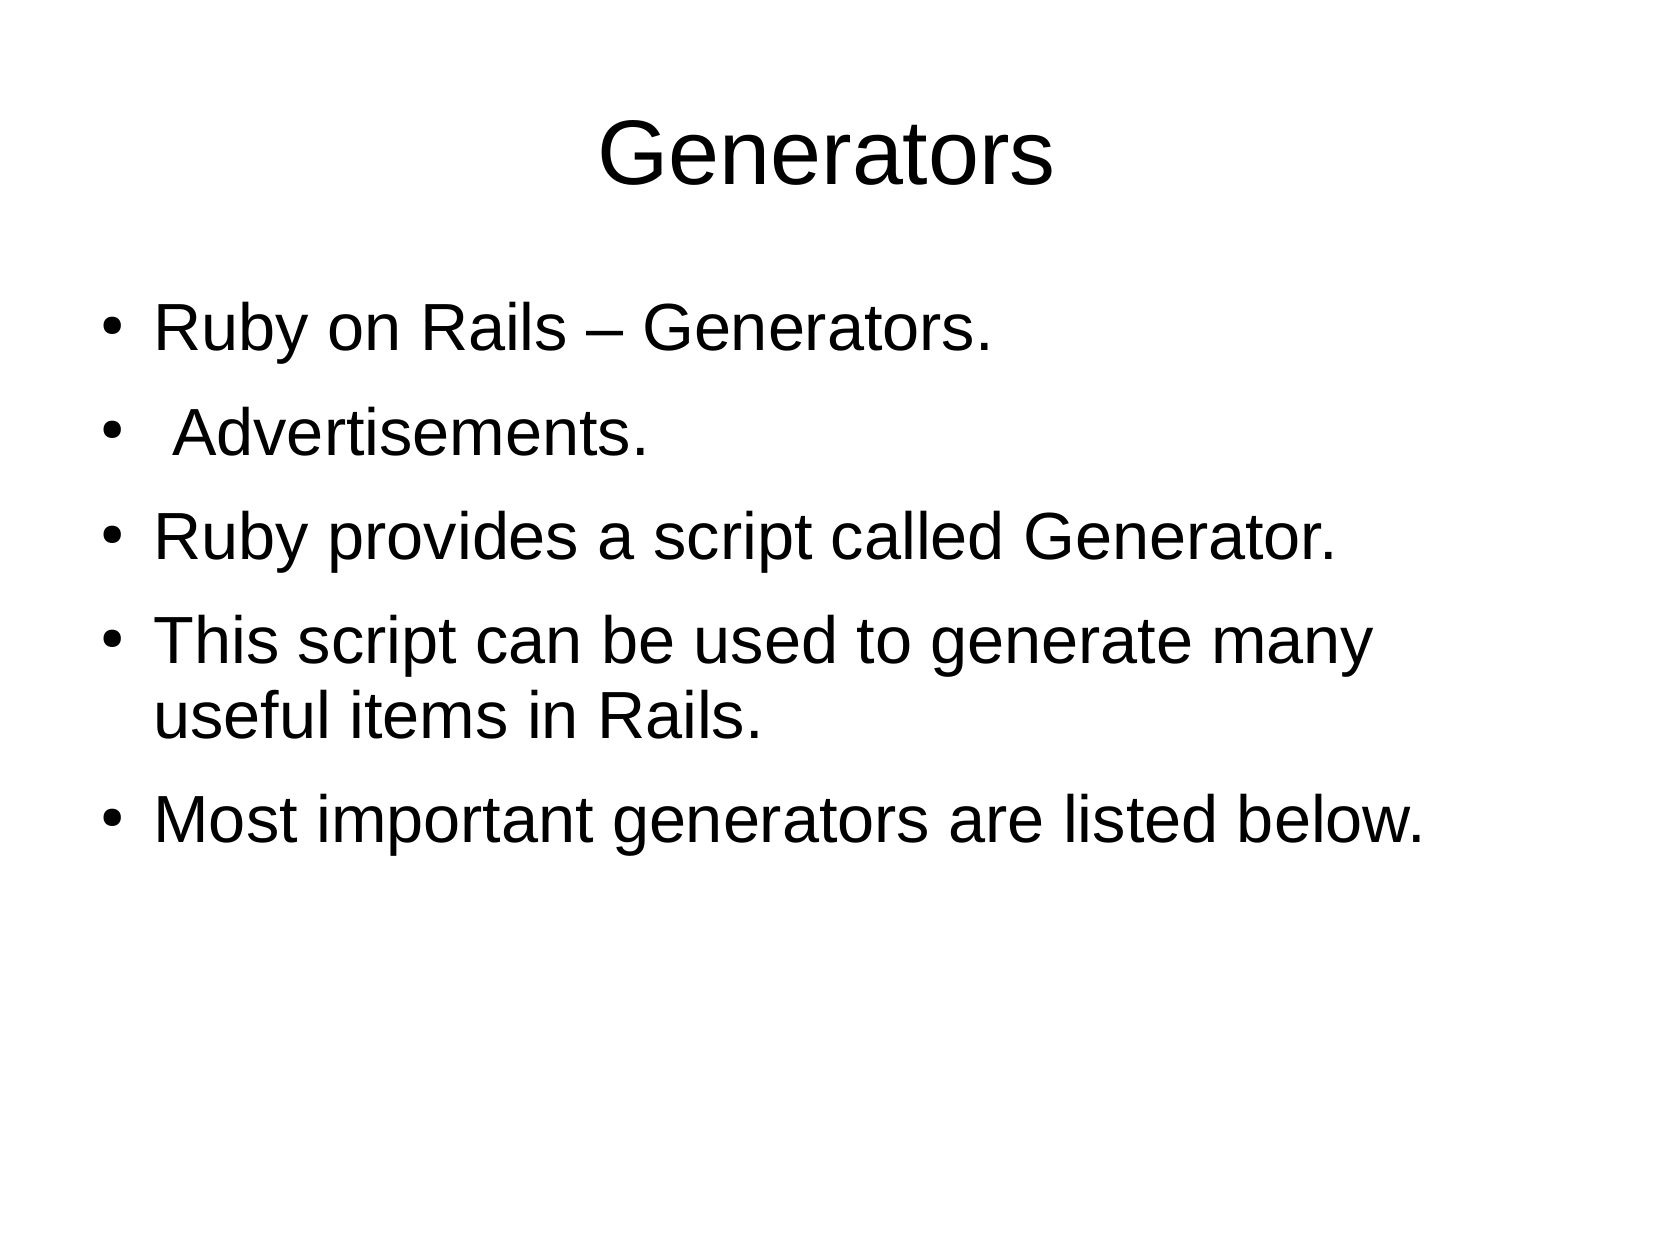

# Generators
Ruby on Rails – Generators.
 Advertisements.
Ruby provides a script called Generator.
This script can be used to generate many useful items in Rails.
Most important generators are listed below.